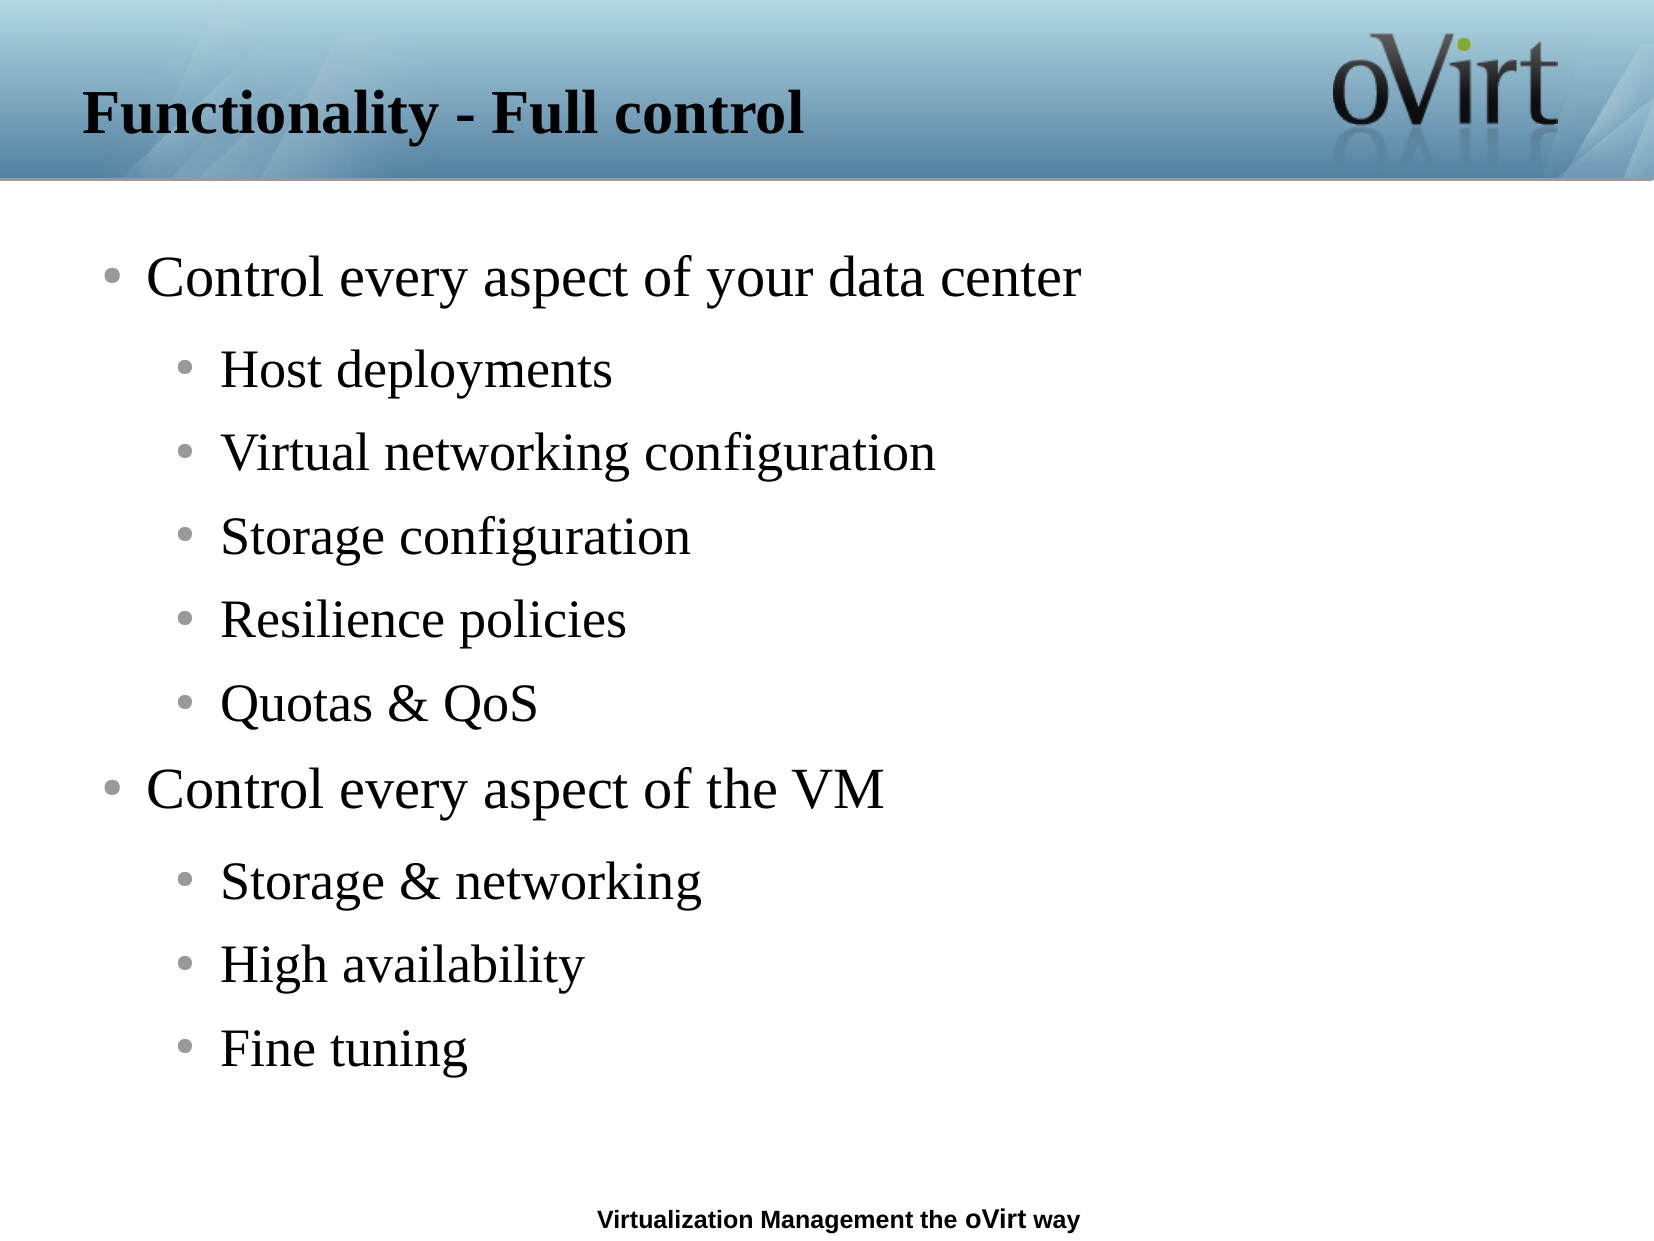

# Functionality - Full control
Control every aspect of your data center
Host deployments
Virtual networking configuration
Storage configuration
Resilience policies
Quotas & QoS
Control every aspect of the VM
Storage & networking
High availability
Fine tuning